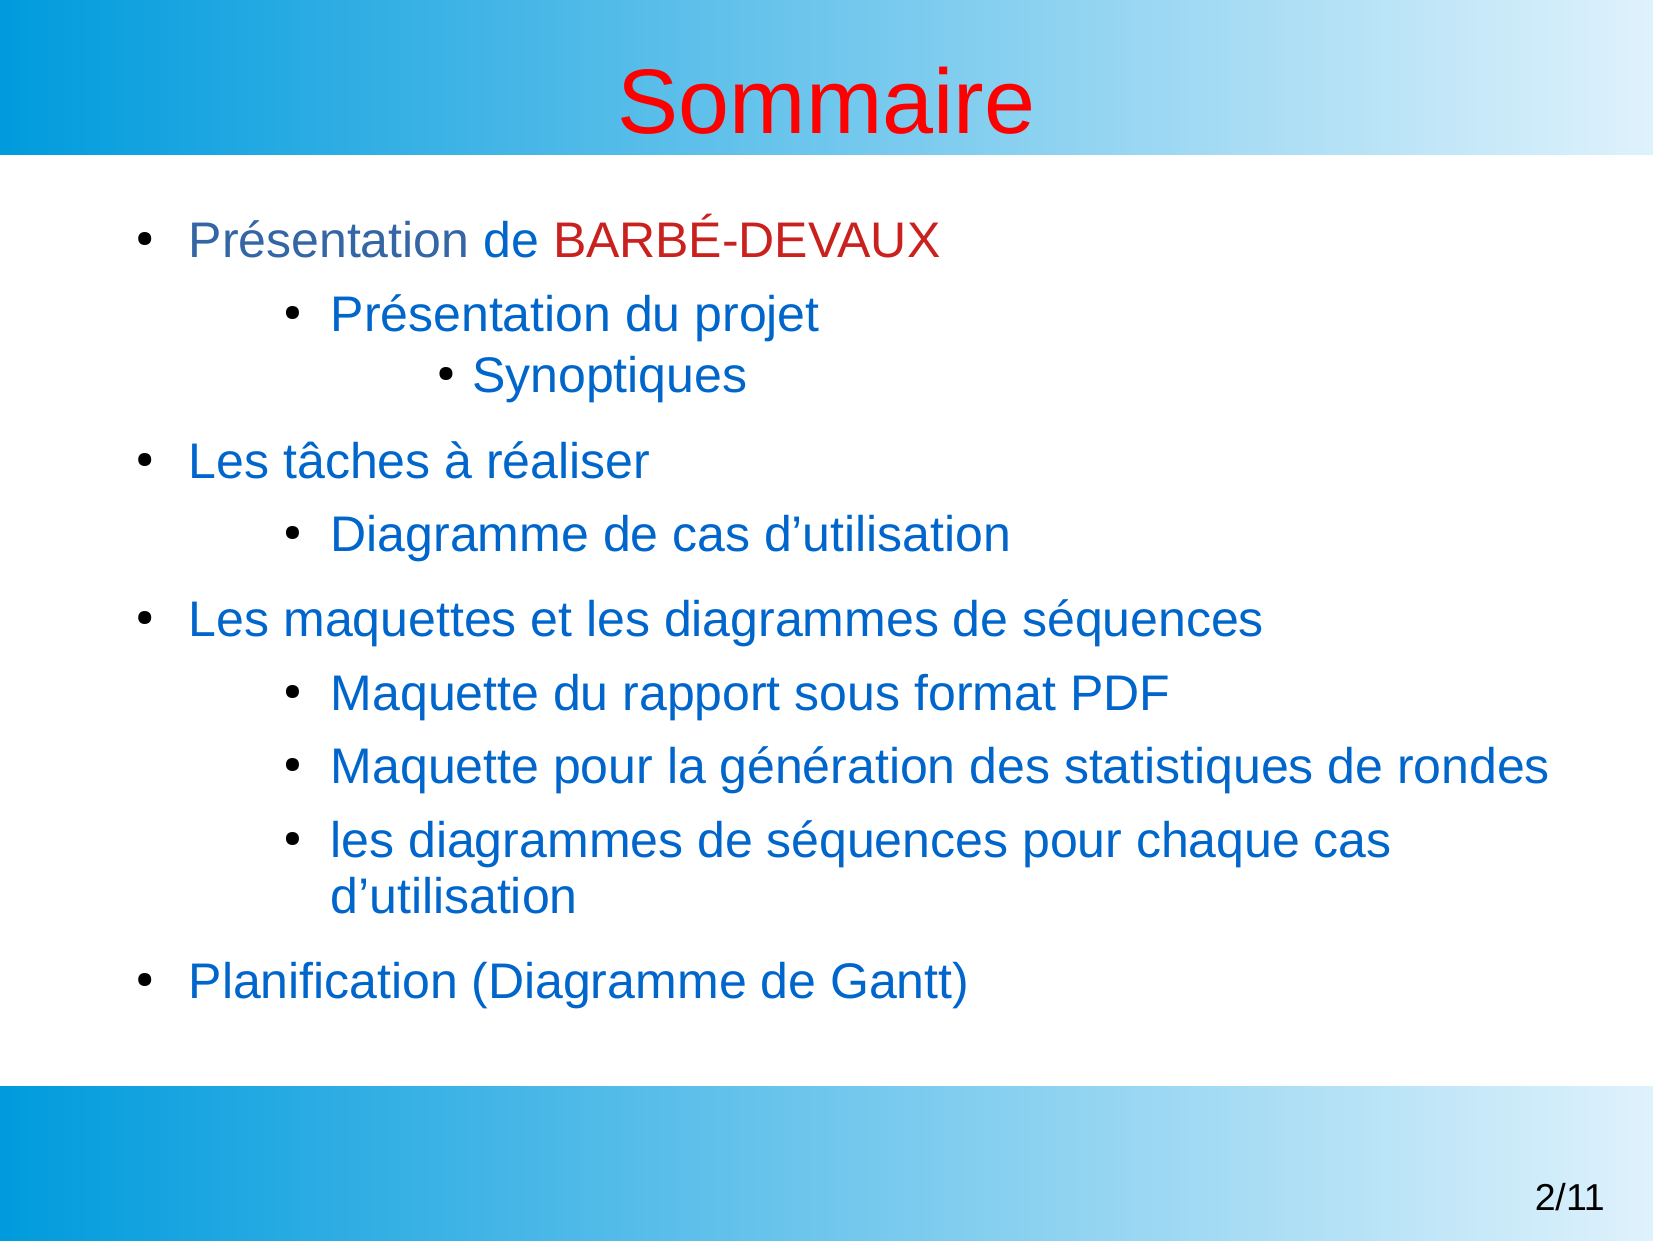

# Sommaire
Présentation de BARBÉ-DEVAUX
Présentation du projet
Synoptiques
Les tâches à réaliser
Diagramme de cas d’utilisation
Les maquettes et les diagrammes de séquences
Maquette du rapport sous format PDF
Maquette pour la génération des statistiques de rondes
les diagrammes de séquences pour chaque cas d’utilisation
Planification (Diagramme de Gantt)